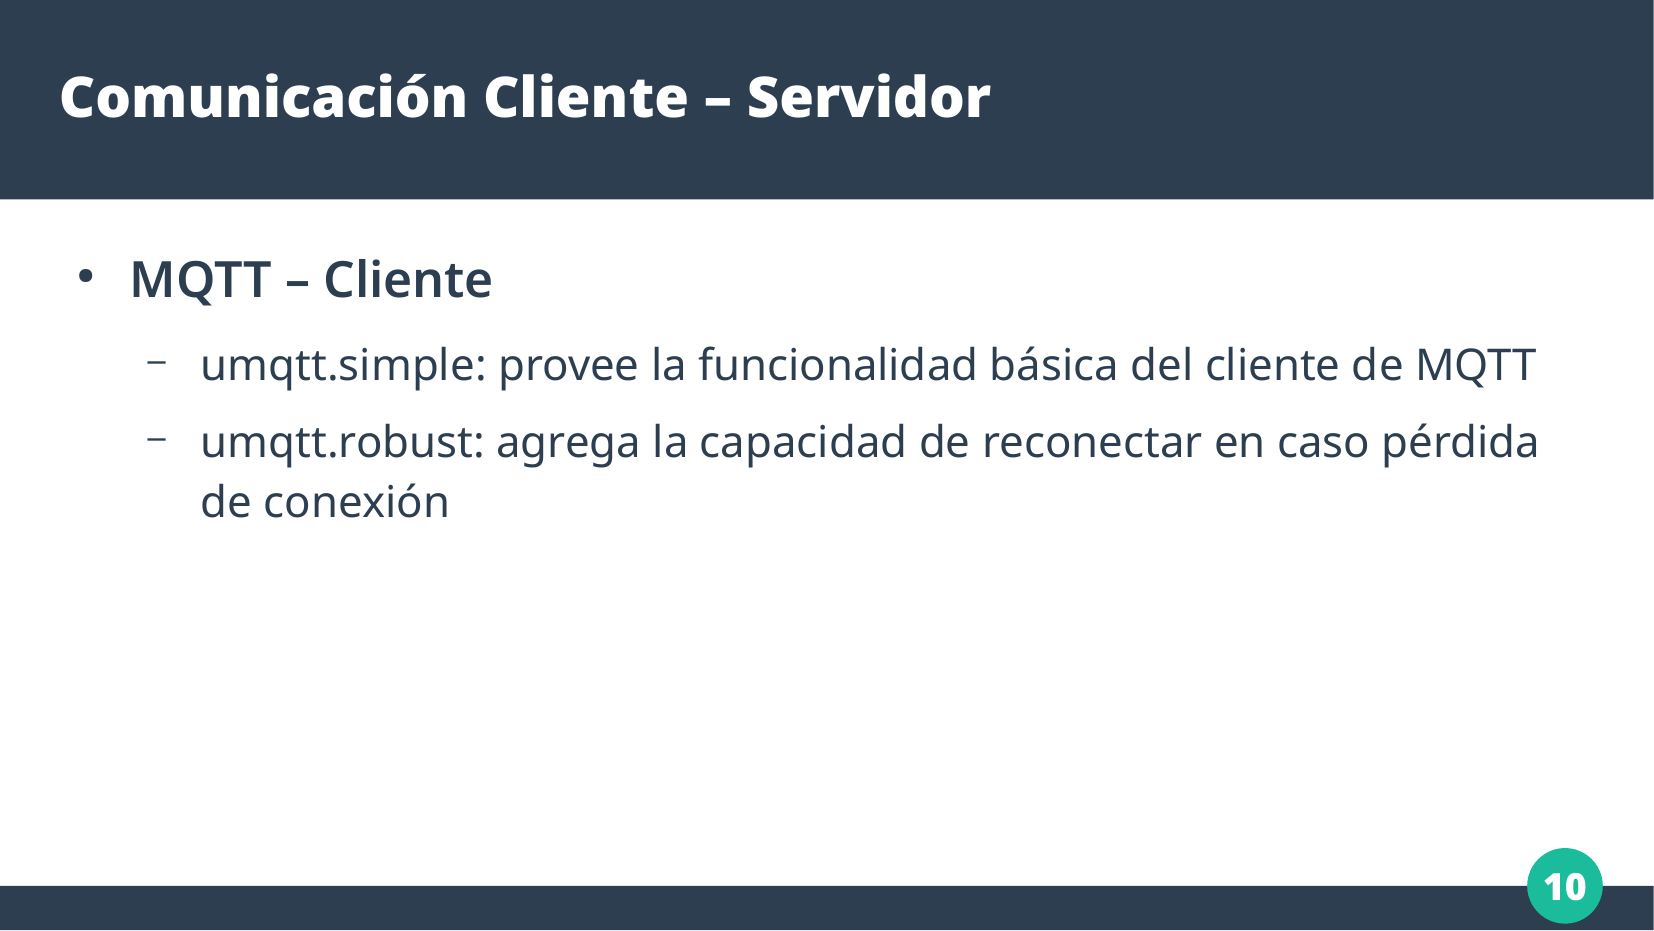

# Comunicación Cliente – Servidor
MQTT – Cliente
umqtt.simple: provee la funcionalidad básica del cliente de MQTT
umqtt.robust: agrega la capacidad de reconectar en caso pérdida de conexión